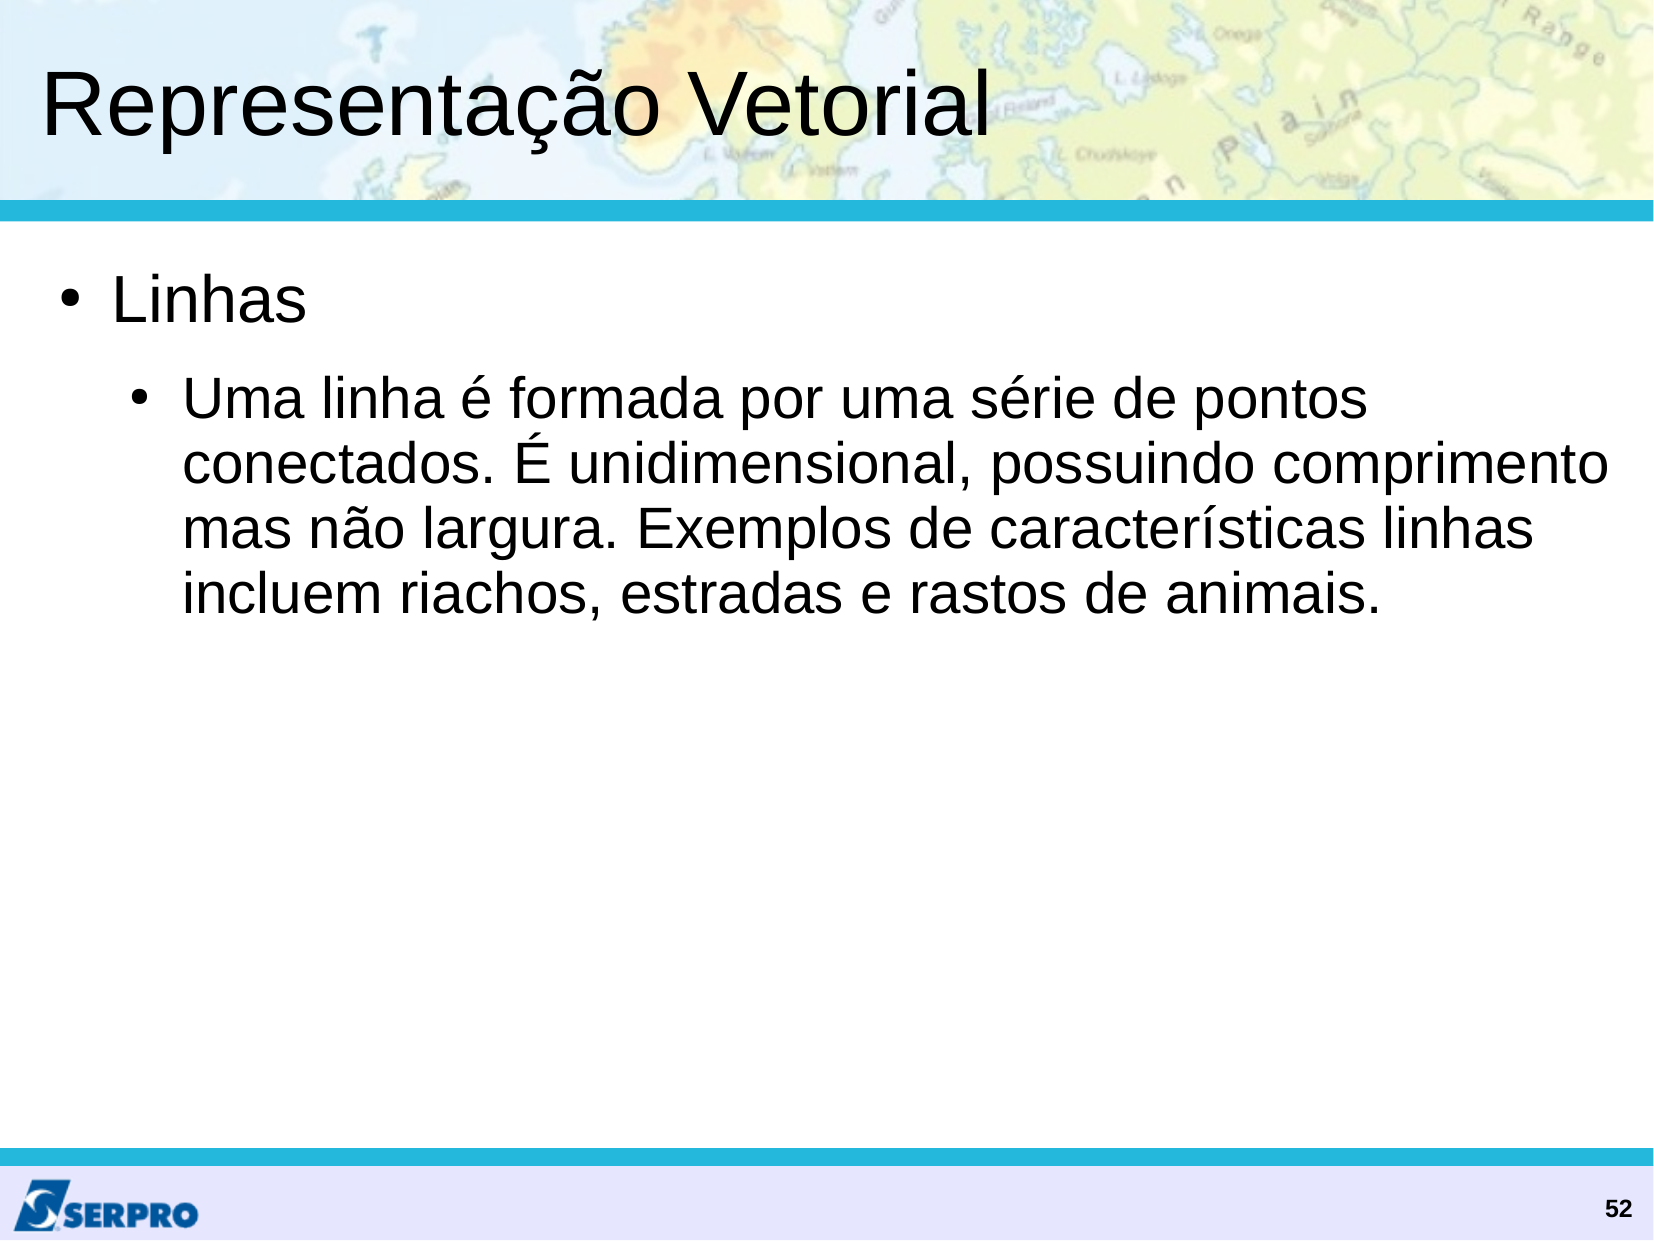

# Representação Vetorial
Linhas
Uma linha é formada por uma série de pontos conectados. É unidimensional, possuindo comprimento mas não largura. Exemplos de características linhas incluem riachos, estradas e rastos de animais.
52